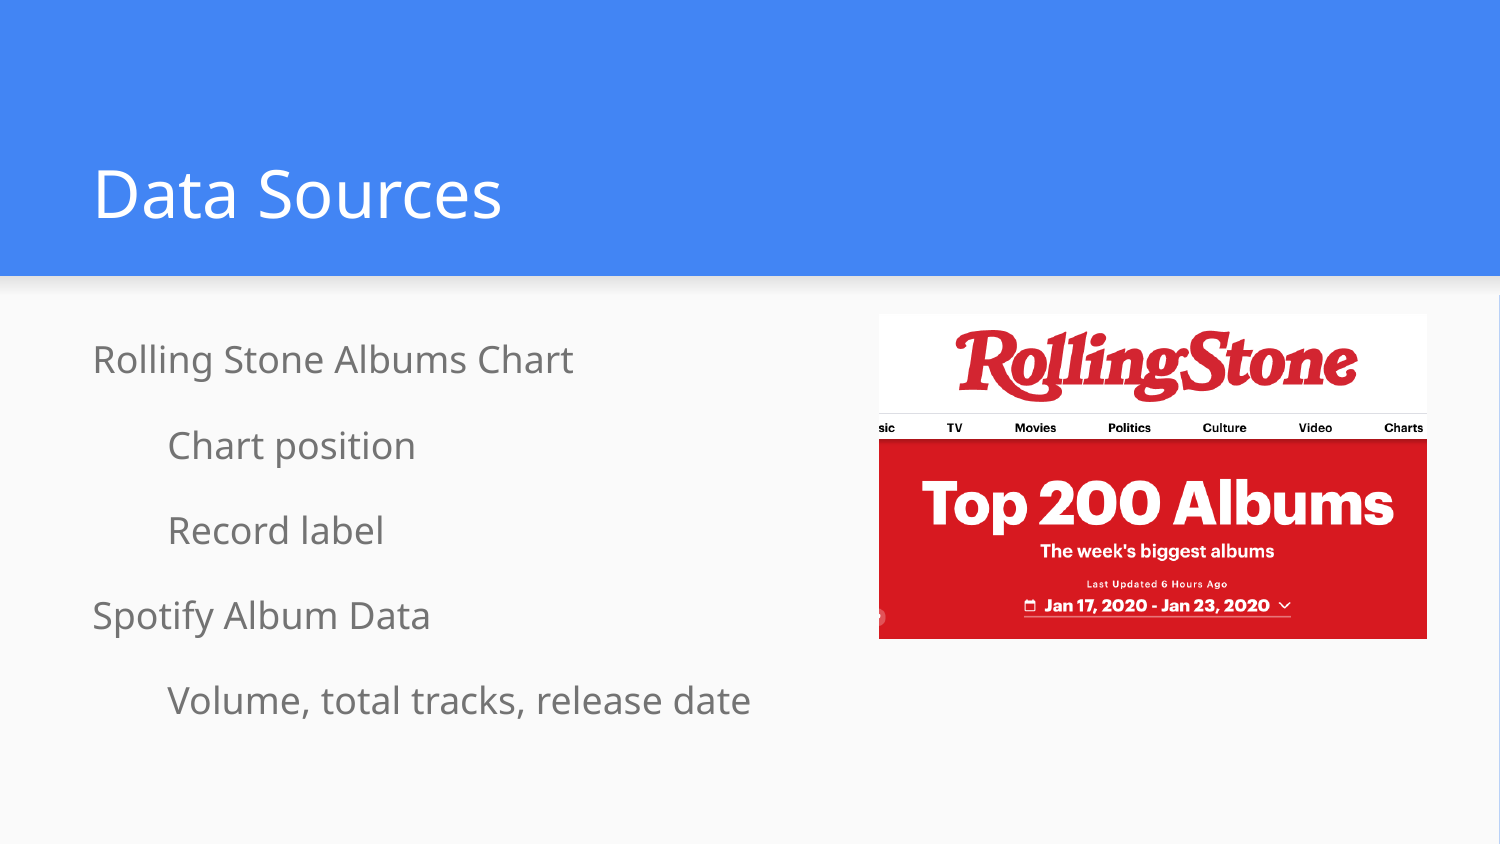

# Data Sources
Rolling Stone Albums Chart
	Chart position
	Record label
Spotify Album Data
	Volume, total tracks, release date